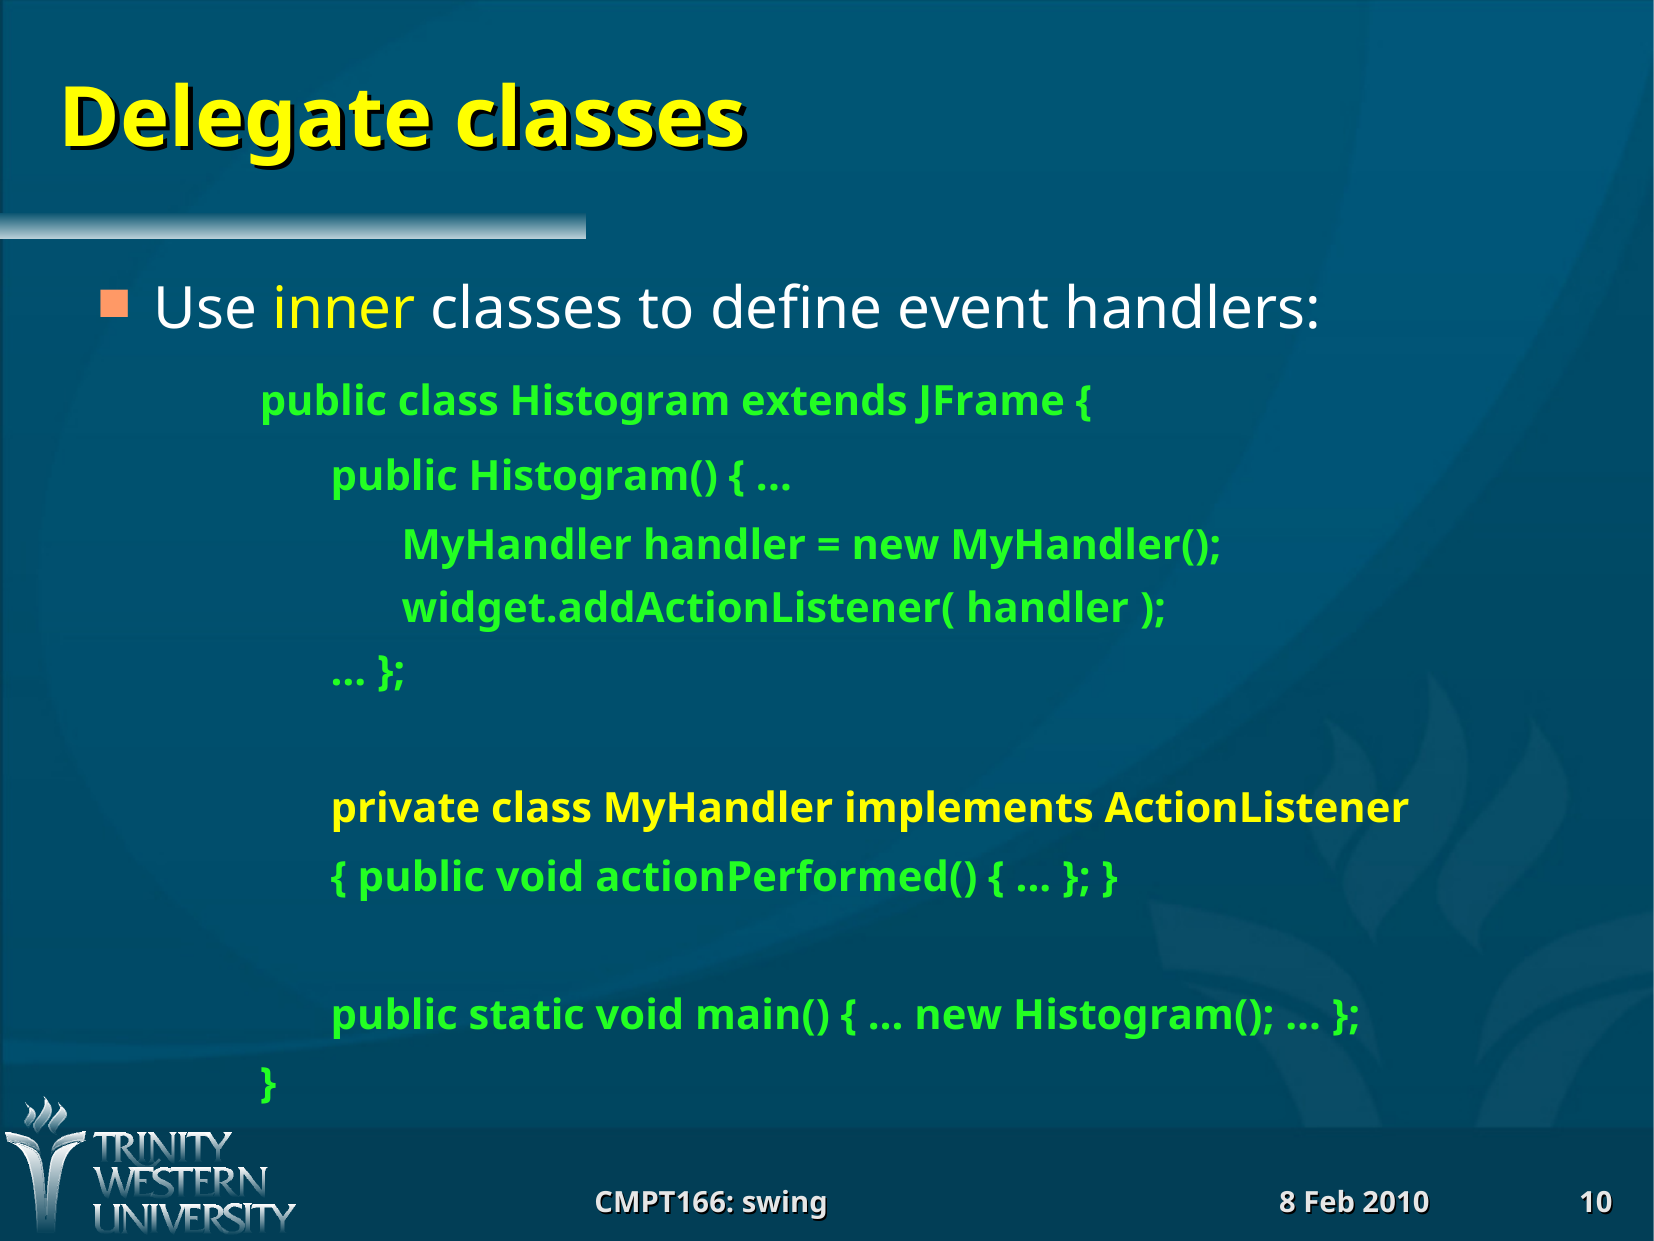

# Delegate classes
Use inner classes to define event handlers:
public class Histogram extends JFrame {
public Histogram() { ...
MyHandler handler = new MyHandler();
widget.addActionListener( handler );
… };
private class MyHandler implements ActionListener
{ public void actionPerformed() { ... }; }
public static void main() { … new Histogram(); … };
}
CMPT166: swing
8 Feb 2010
10